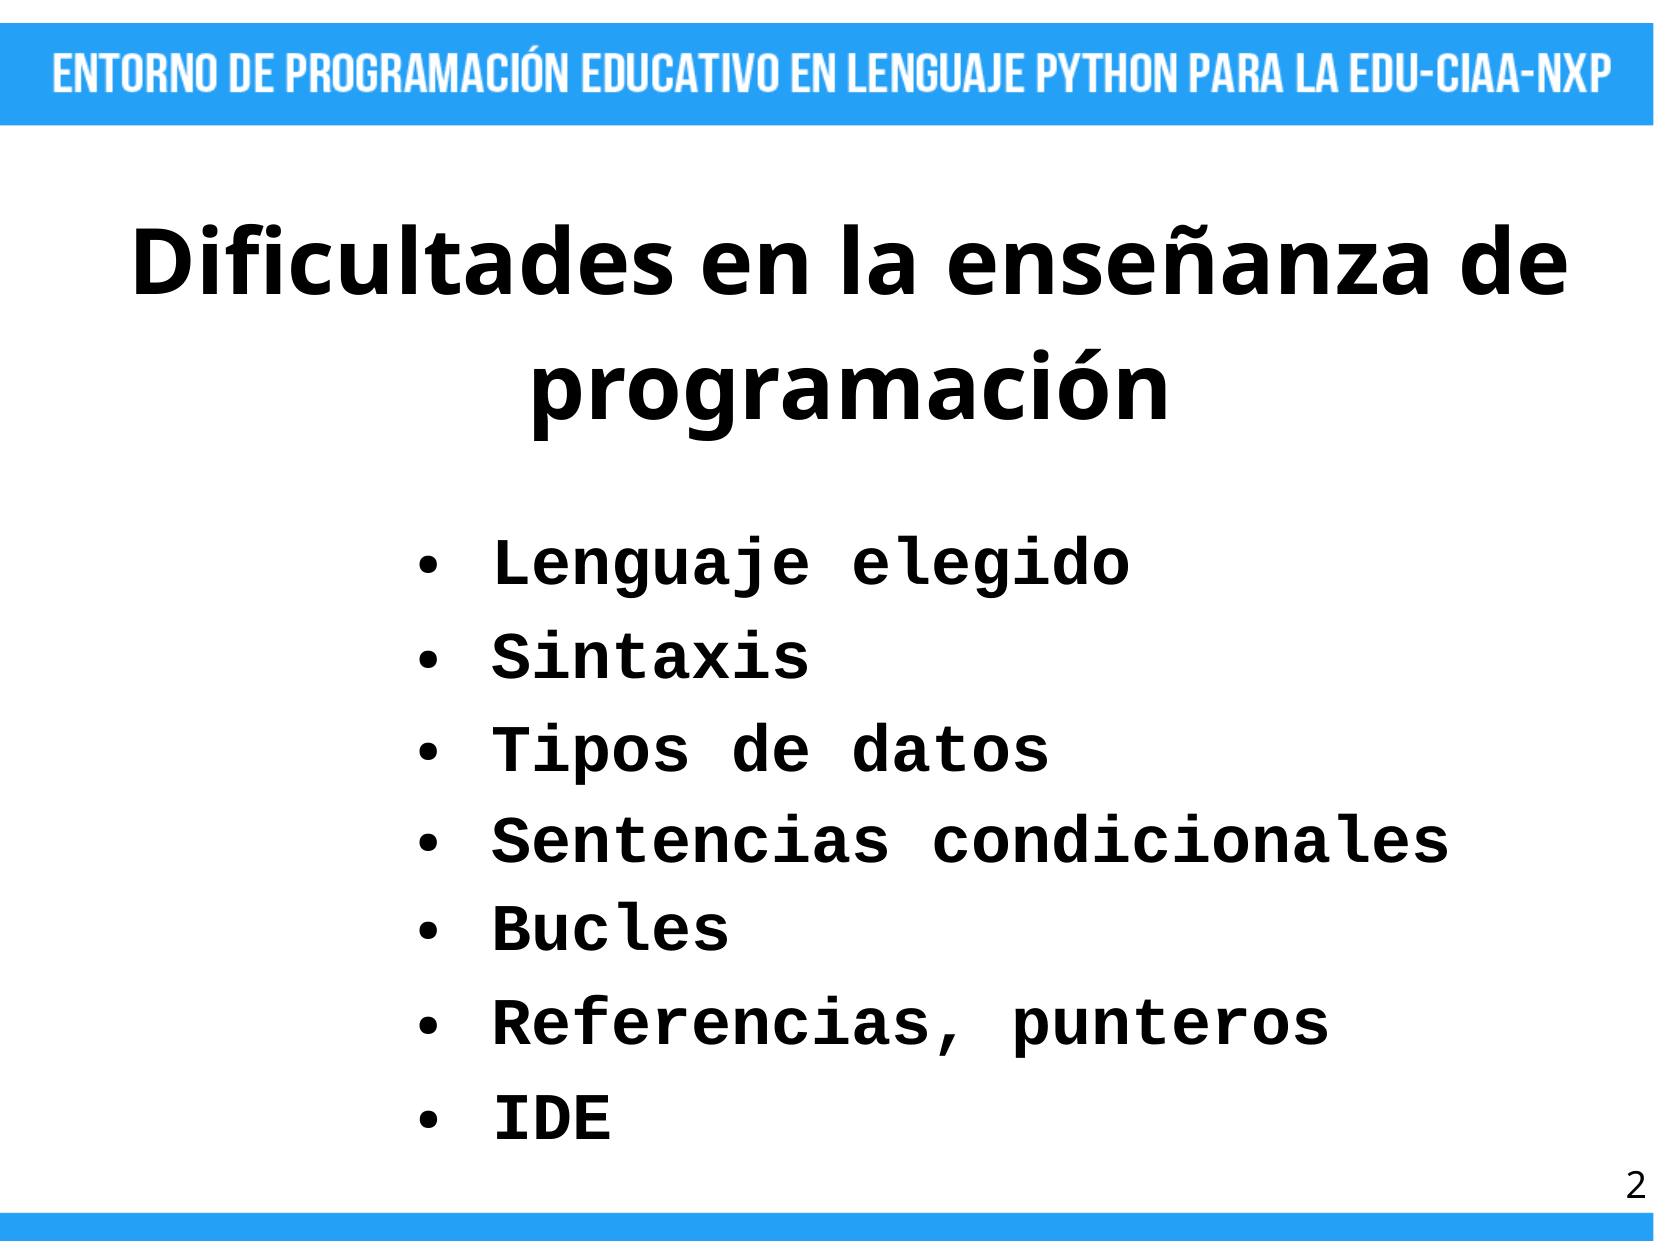

# Dificultades en la enseñanza de programación
 Lenguaje elegido
 Sintaxis
 Tipos de datos
 Sentencias condicionales
 Bucles
 Referencias, punteros
 IDE
2